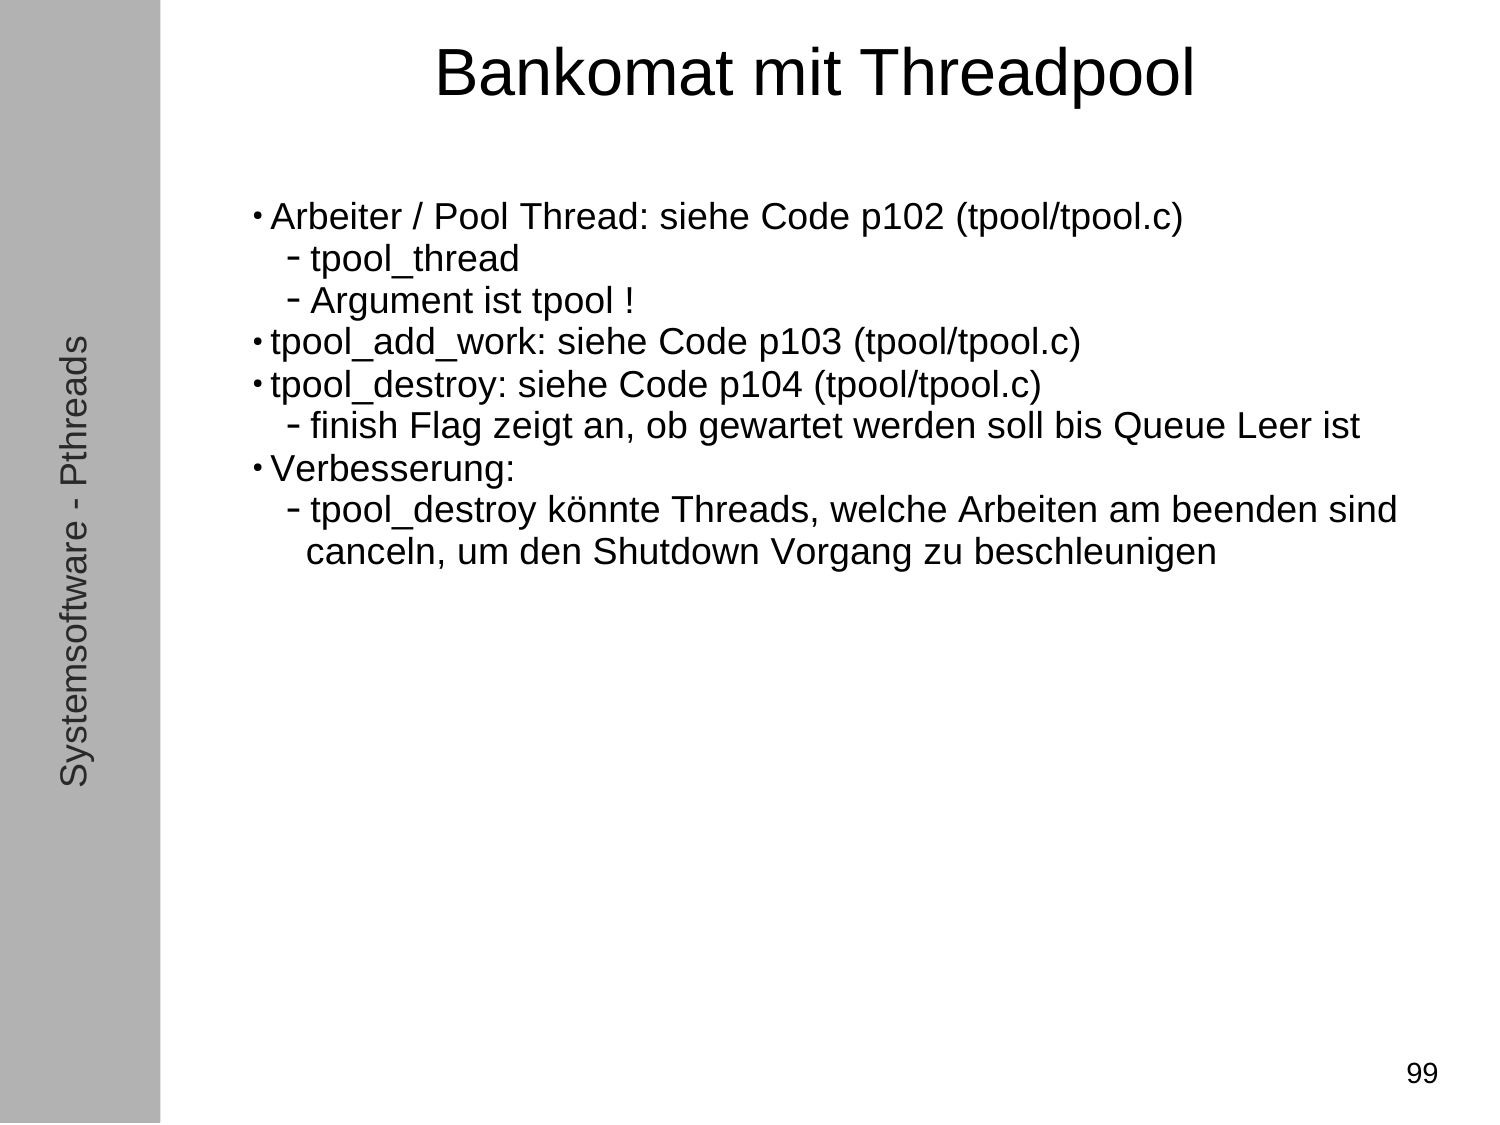

Bankomat mit Threadpool
Arbeiter / Pool Thread: siehe Code p102 (tpool/tpool.c)
tpool_thread
Argument ist tpool !
tpool_add_work: siehe Code p103 (tpool/tpool.c)
tpool_destroy: siehe Code p104 (tpool/tpool.c)
finish Flag zeigt an, ob gewartet werden soll bis Queue Leer ist
Verbesserung:
tpool_destroy könnte Threads, welche Arbeiten am beenden sind canceln, um den Shutdown Vorgang zu beschleunigen
Systemsoftware - Pthreads